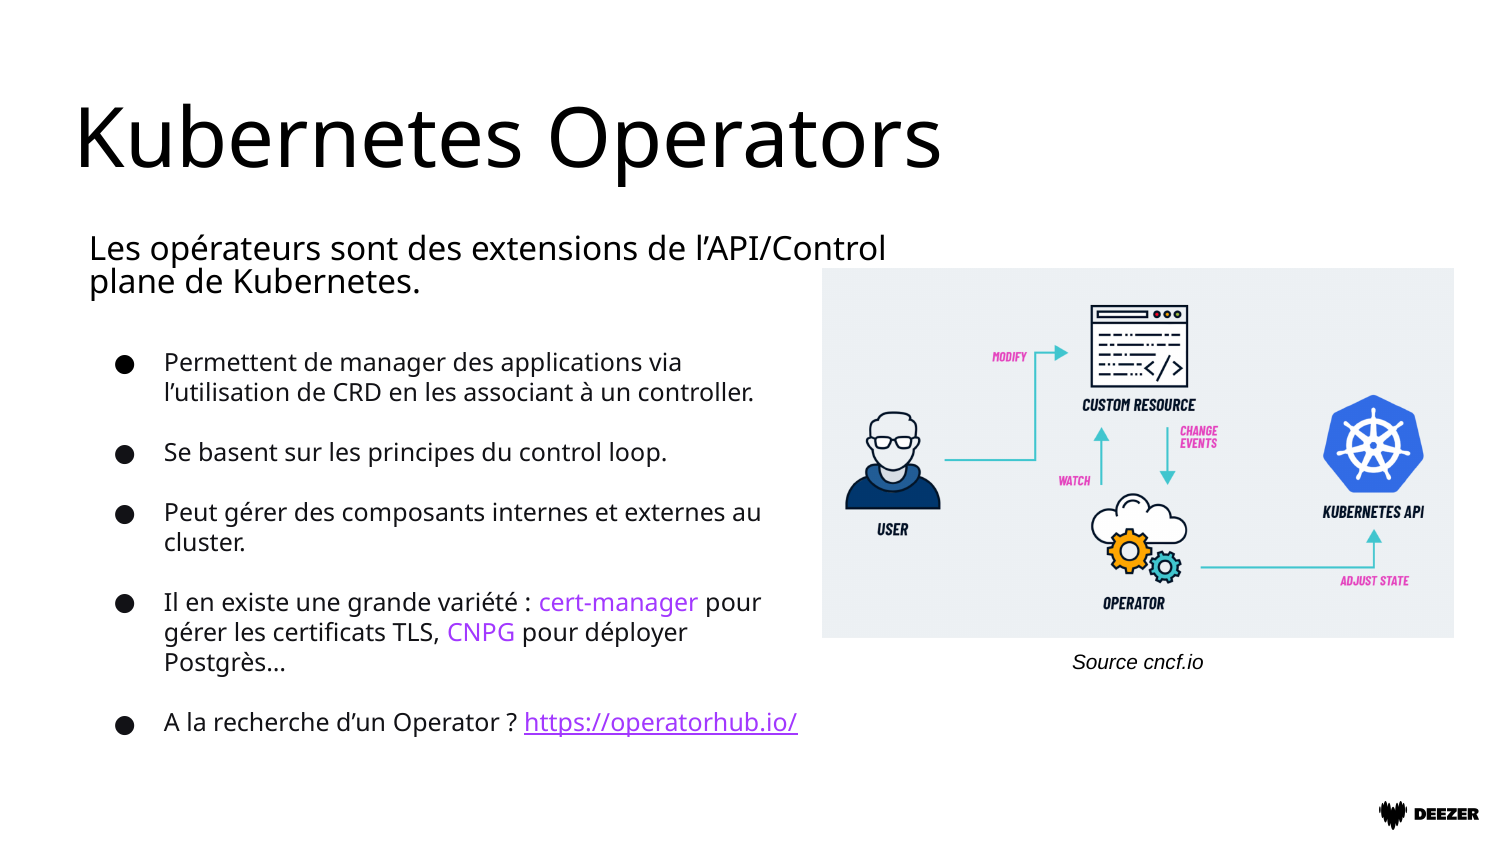

# Kubernetes Operators
Les opérateurs sont des extensions de l’API/Control plane de Kubernetes.
Permettent de manager des applications via l’utilisation de CRD en les associant à un controller.
Se basent sur les principes du control loop.
Peut gérer des composants internes et externes au cluster.
Il en existe une grande variété : cert-manager pour gérer les certificats TLS, CNPG pour déployer Postgrès…
A la recherche d’un Operator ? https://operatorhub.io/
Source cncf.io